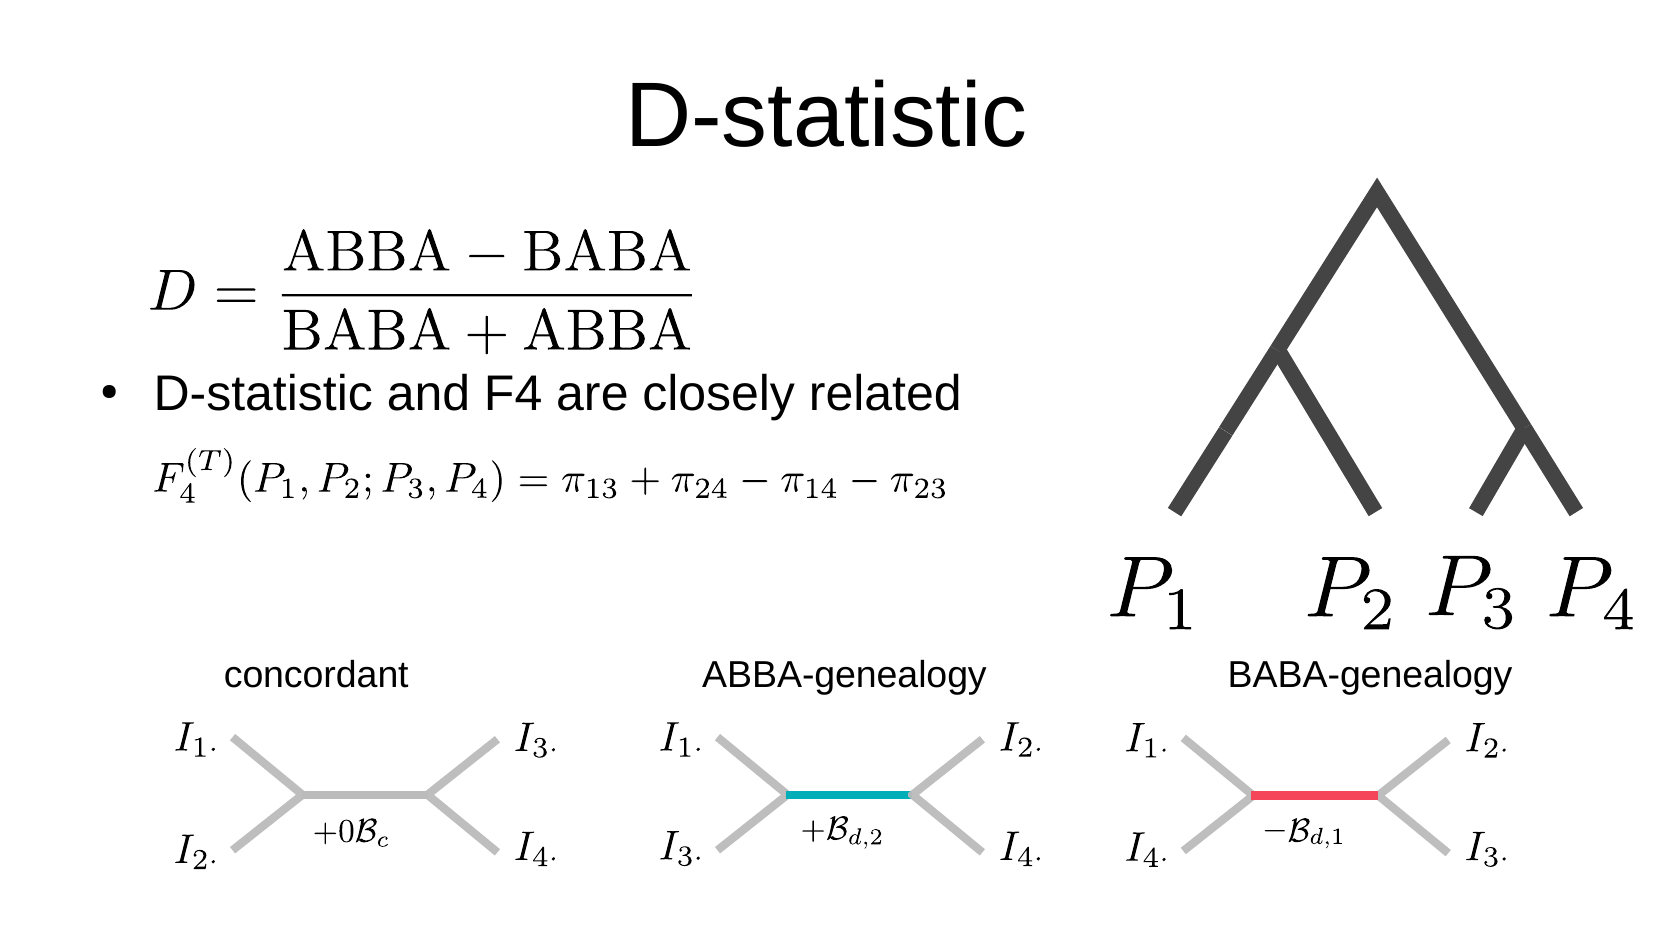

# D-statistic
D-statistic and F4 are closely related
concordant
ABBA-genealogy
BABA-genealogy